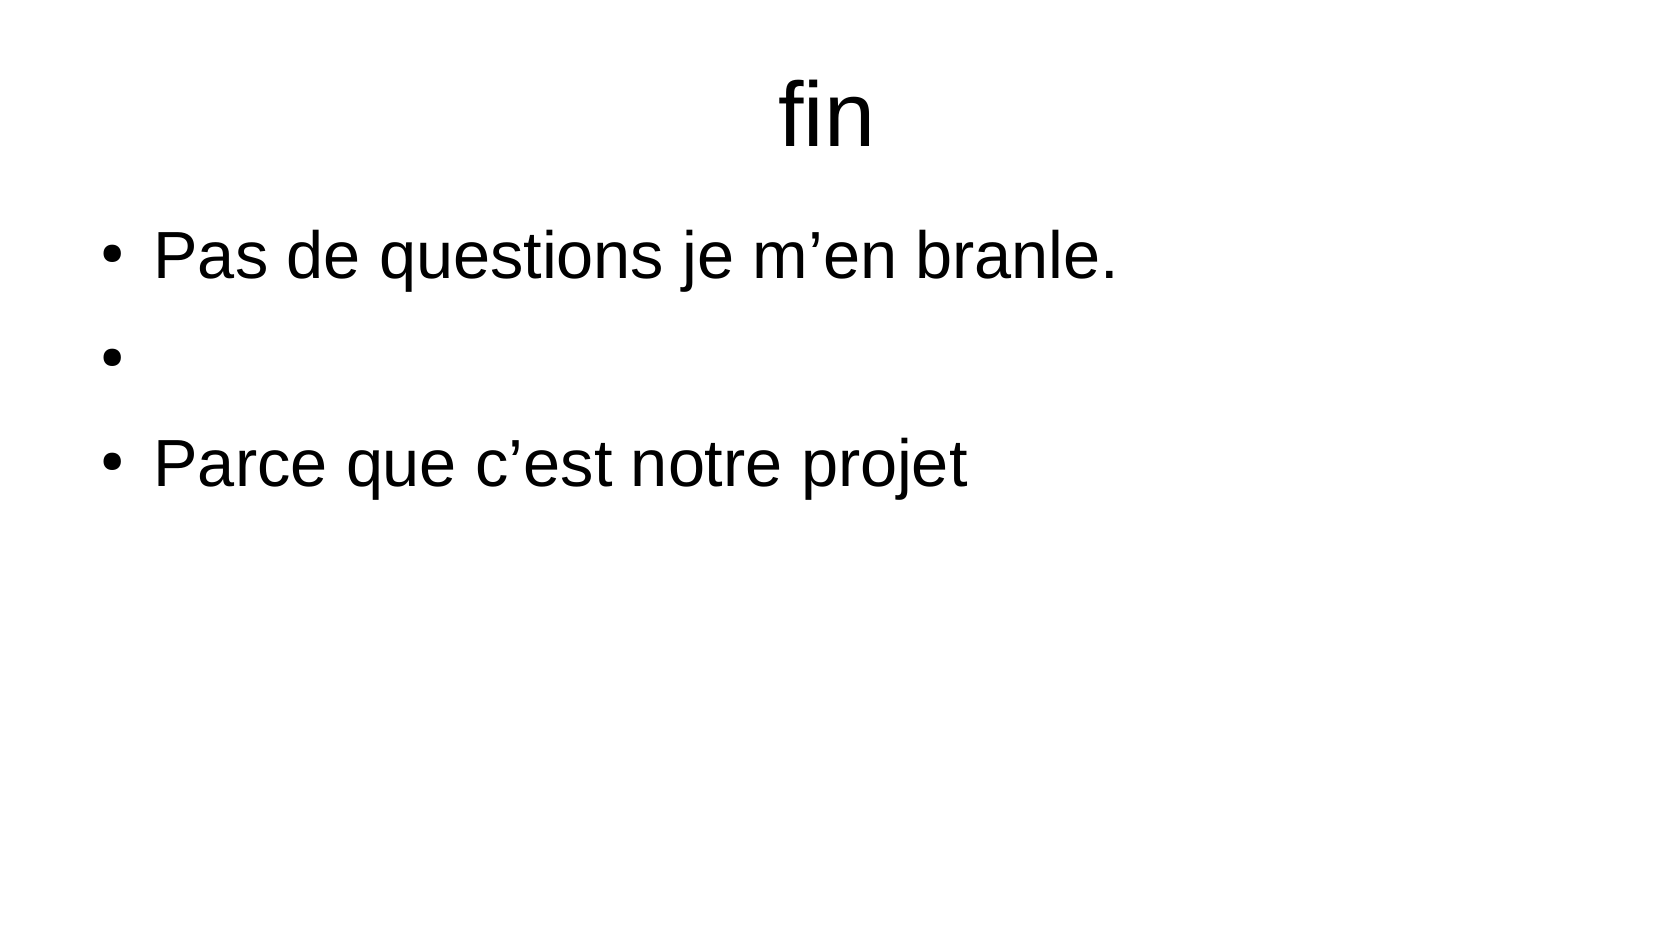

# fin
Pas de questions je m’en branle.
Parce que c’est notre projet